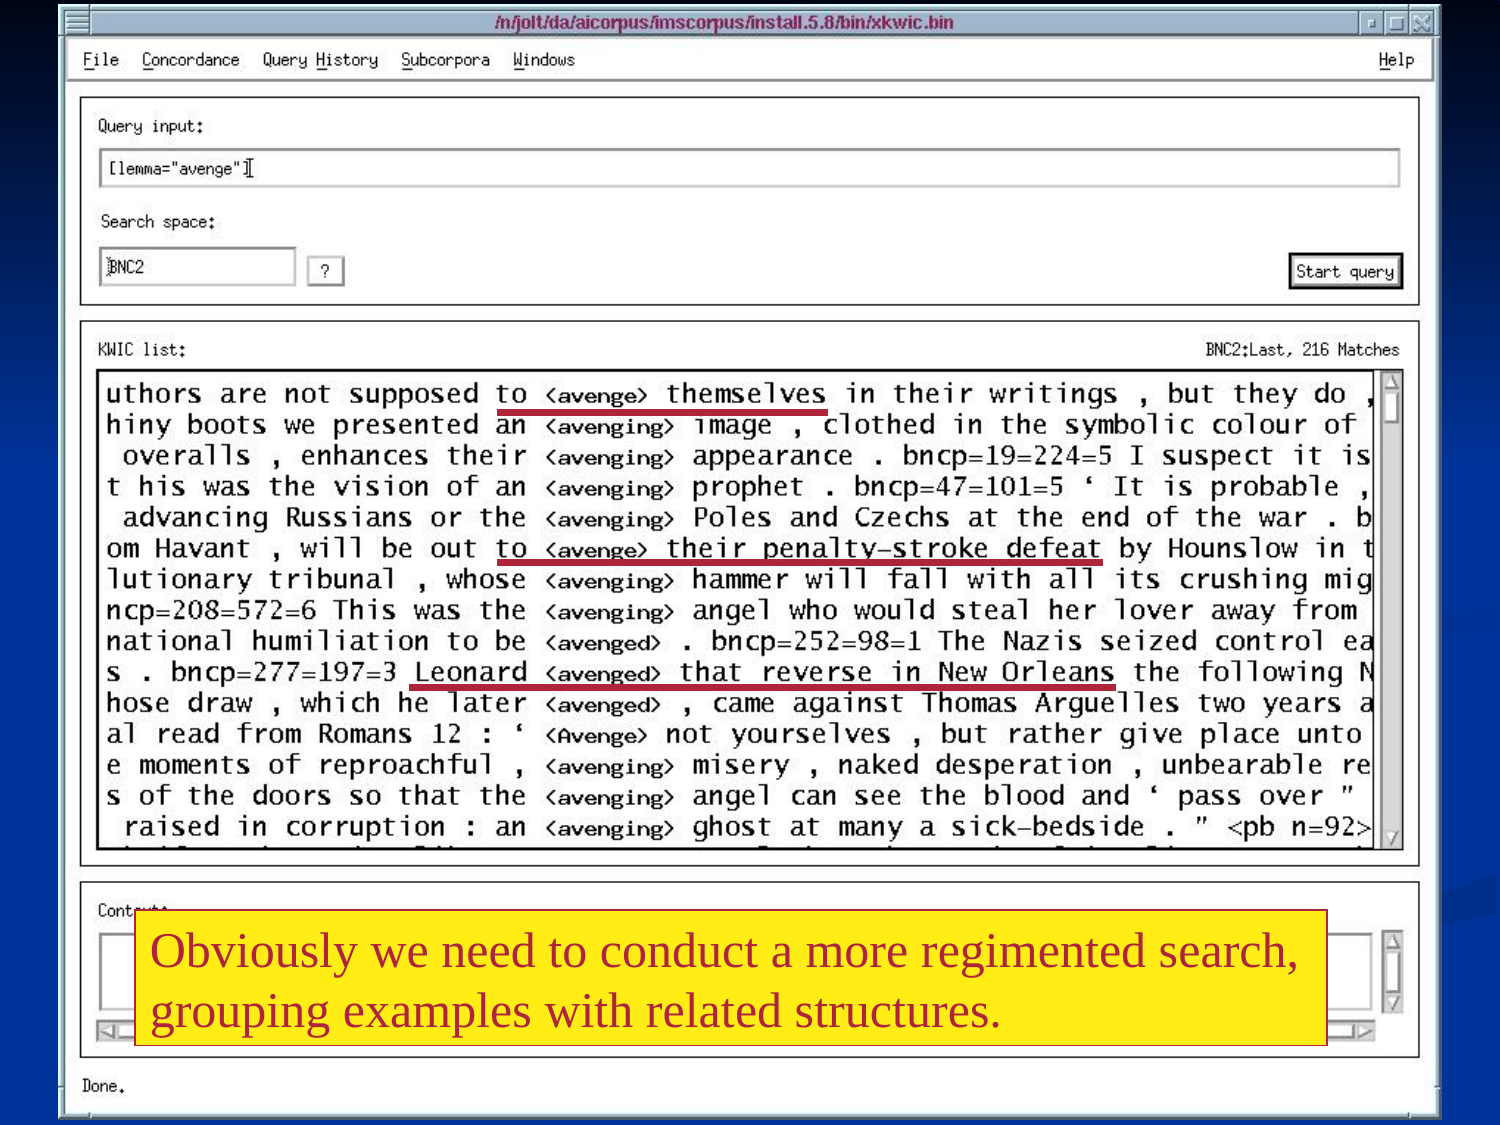

Obviously we need to conduct a more regimented search,
grouping examples with related structures.